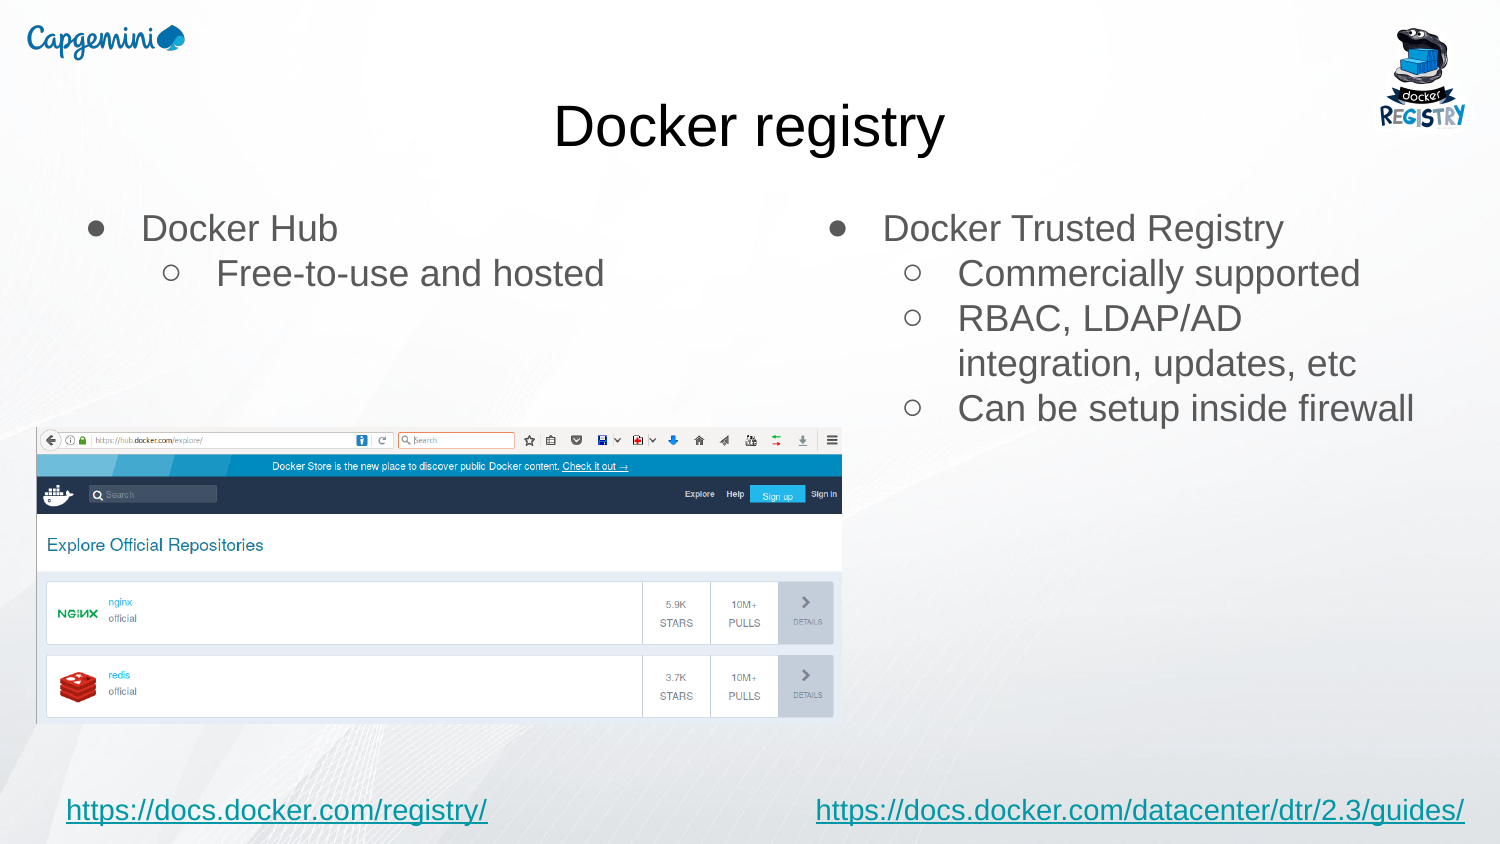

# Docker registry
Docker Hub
Free-to-use and hosted
Docker Trusted Registry
Commercially supported
RBAC, LDAP/AD integration, updates, etc
Can be setup inside firewall
https://docs.docker.com/registry/
https://docs.docker.com/datacenter/dtr/2.3/guides/